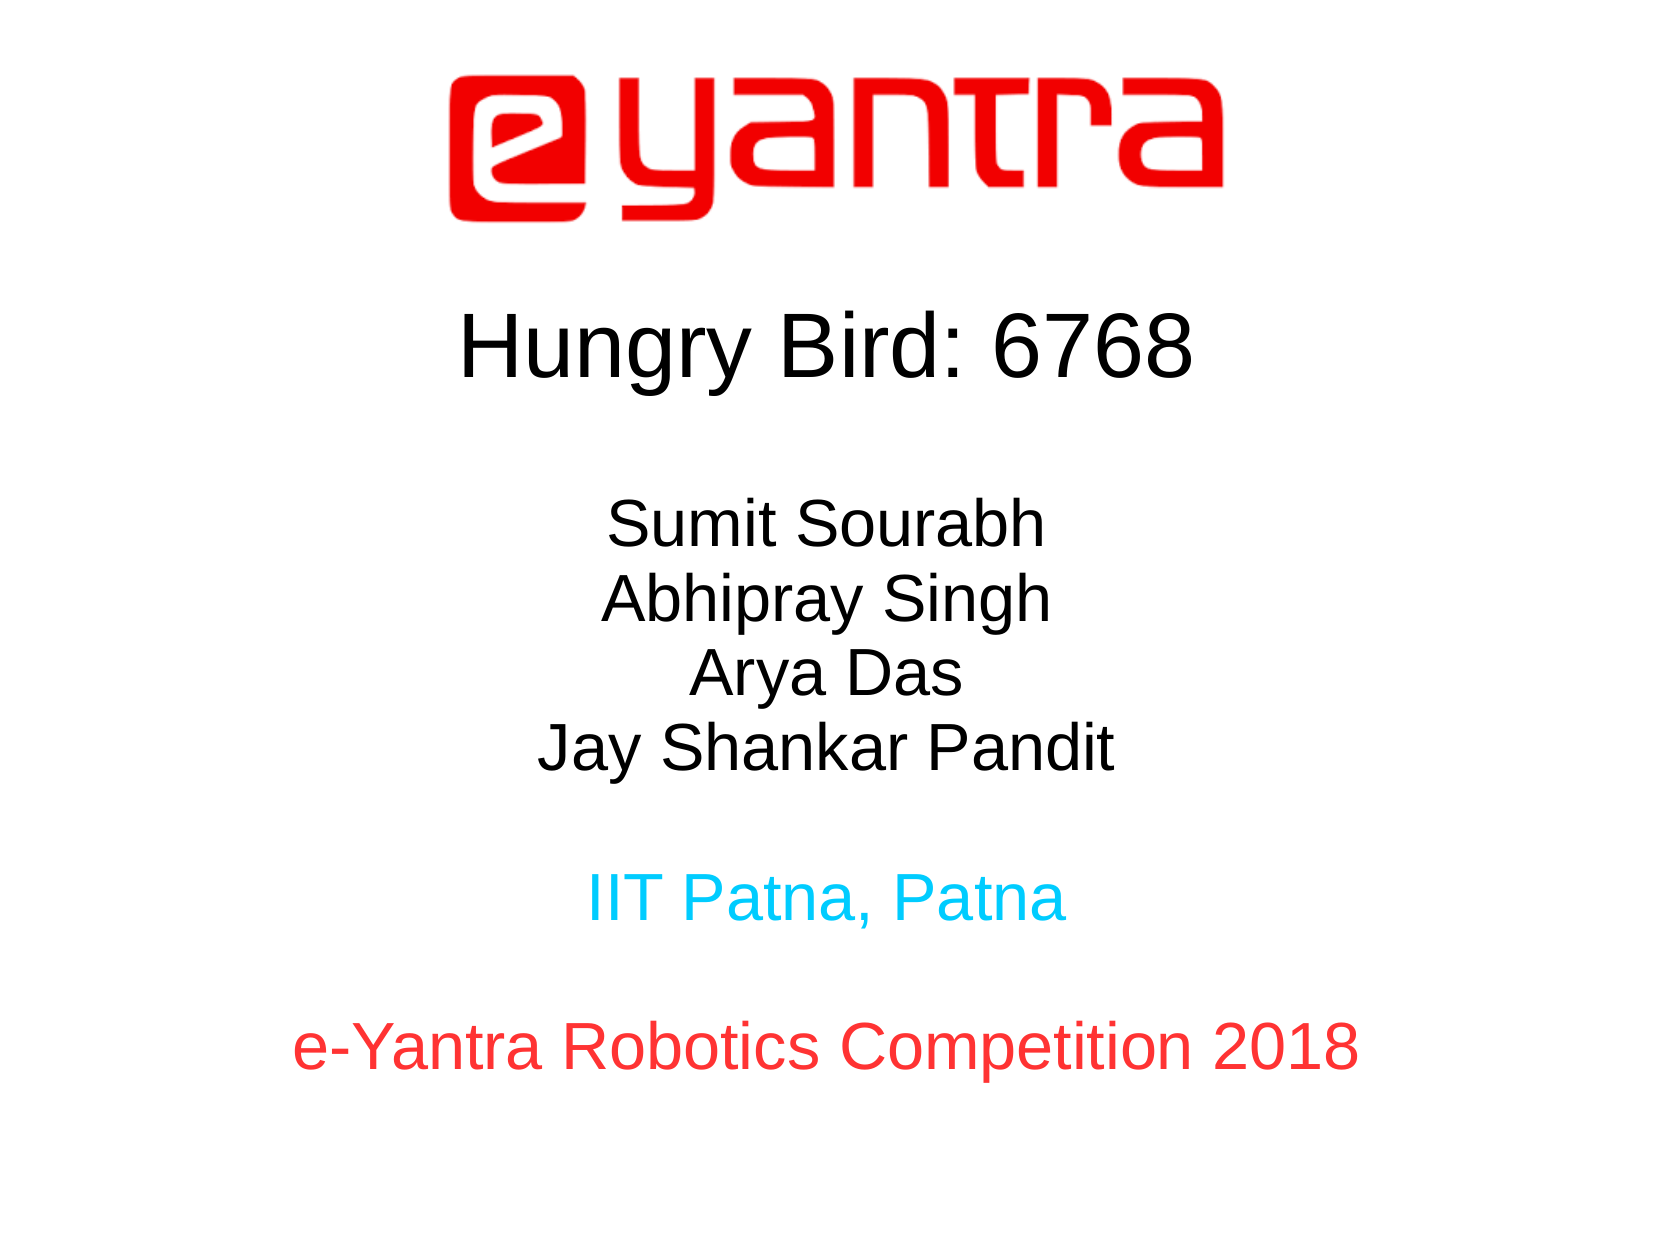

# Hungry Bird: 6768
Sumit Sourabh
Abhipray Singh
Arya Das
Jay Shankar Pandit
IIT Patna, Patna
e-Yantra Robotics Competition 2018